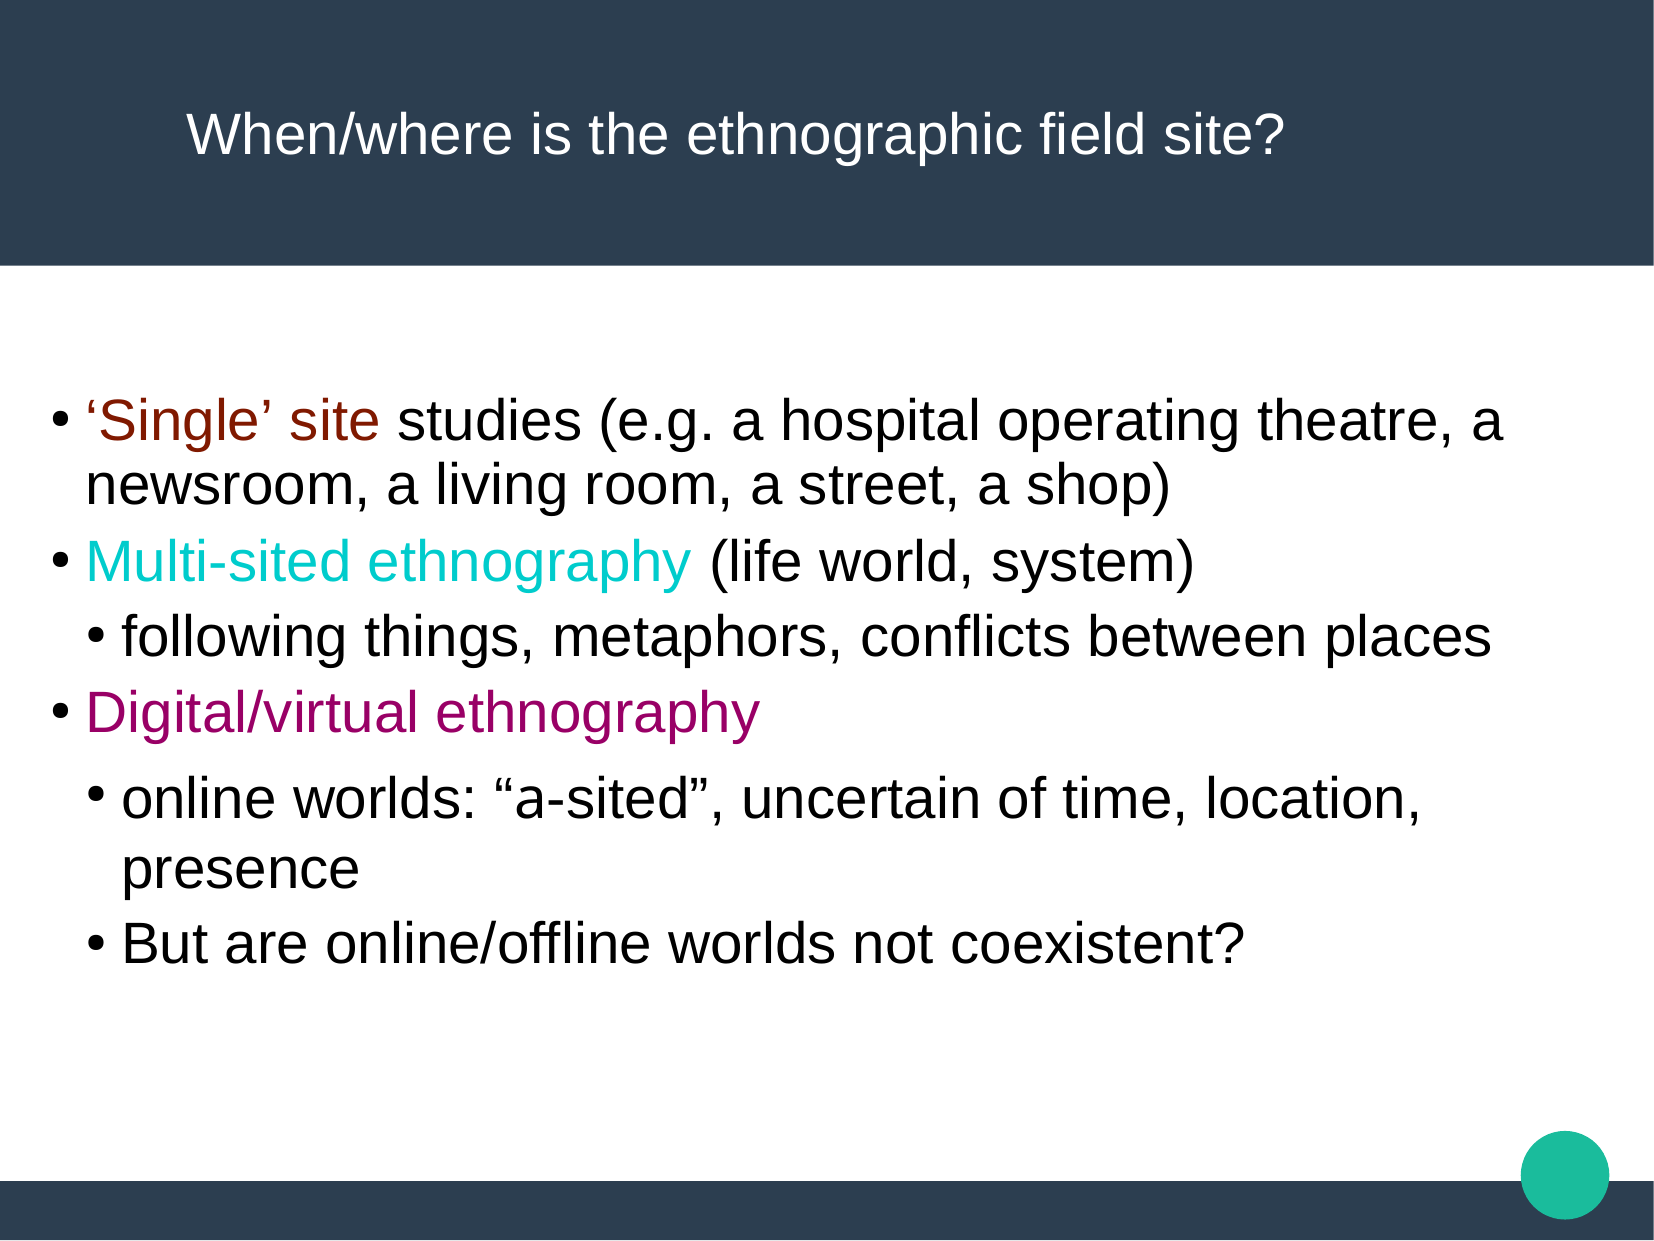

# When/where is the ethnographic field site?
‘Single’ site studies (e.g. a hospital operating theatre, a newsroom, a living room, a street, a shop)
Multi-sited ethnography (life world, system)
following things, metaphors, conflicts between places
Digital/virtual ethnography
online worlds: “a-sited”, uncertain of time, location, presence
But are online/offline worlds not coexistent?